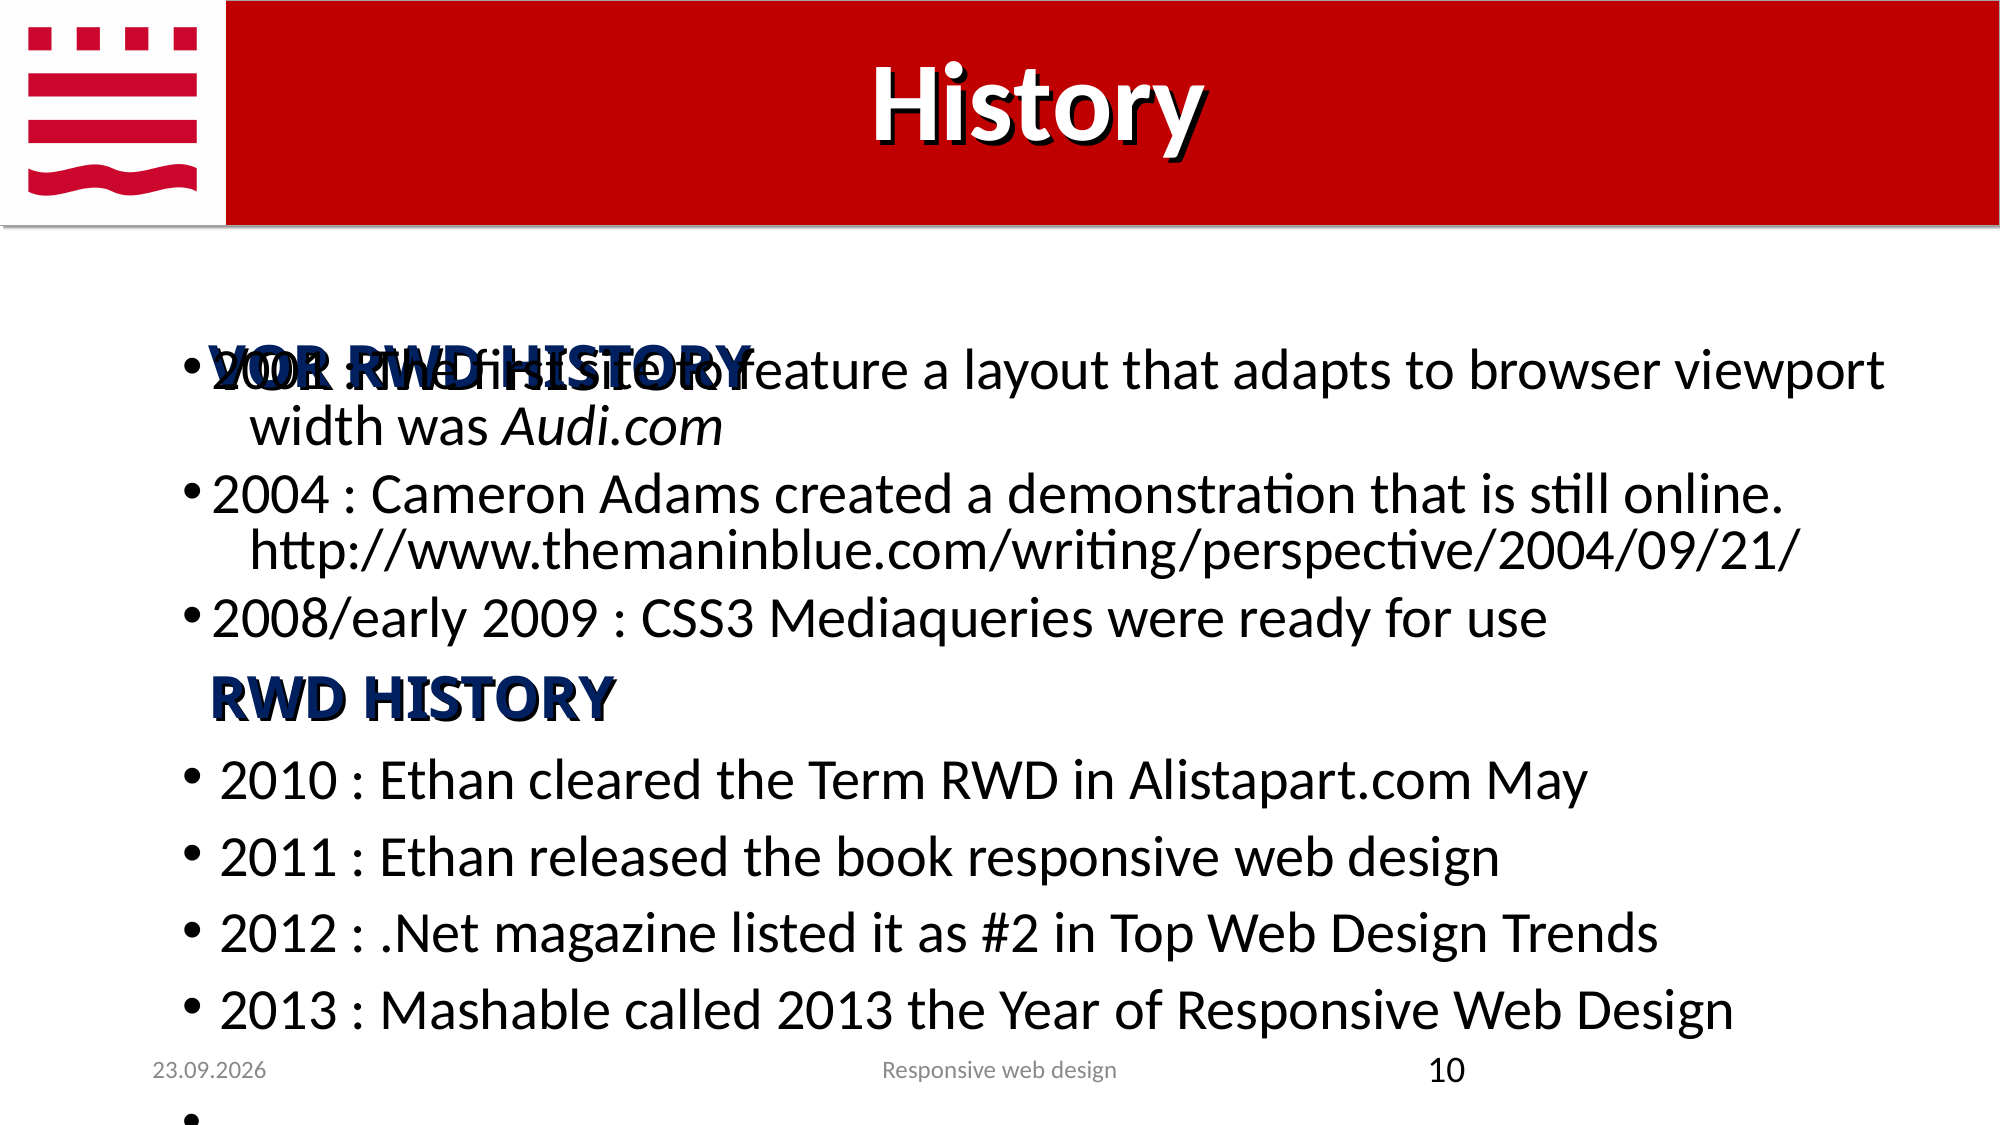

History
# Vor RWD HISTORY
2001 : The first site to feature a layout that adapts to browser viewport width was Audi.com
2004 : Cameron Adams created a demonstration that is still online. http://www.themaninblue.com/writing/perspective/2004/09/21/
2008/early 2009 : CSS3 Mediaqueries were ready for use
2010 : Ethan cleared the Term RWD in Alistapart.com May
2011 : Ethan released the book responsive web design
2012 : .Net magazine listed it as #2 in Top Web Design Trends
2013 : Mashable called 2013 the Year of Responsive Web Design
RWD HISTORY
Responsive web design
10